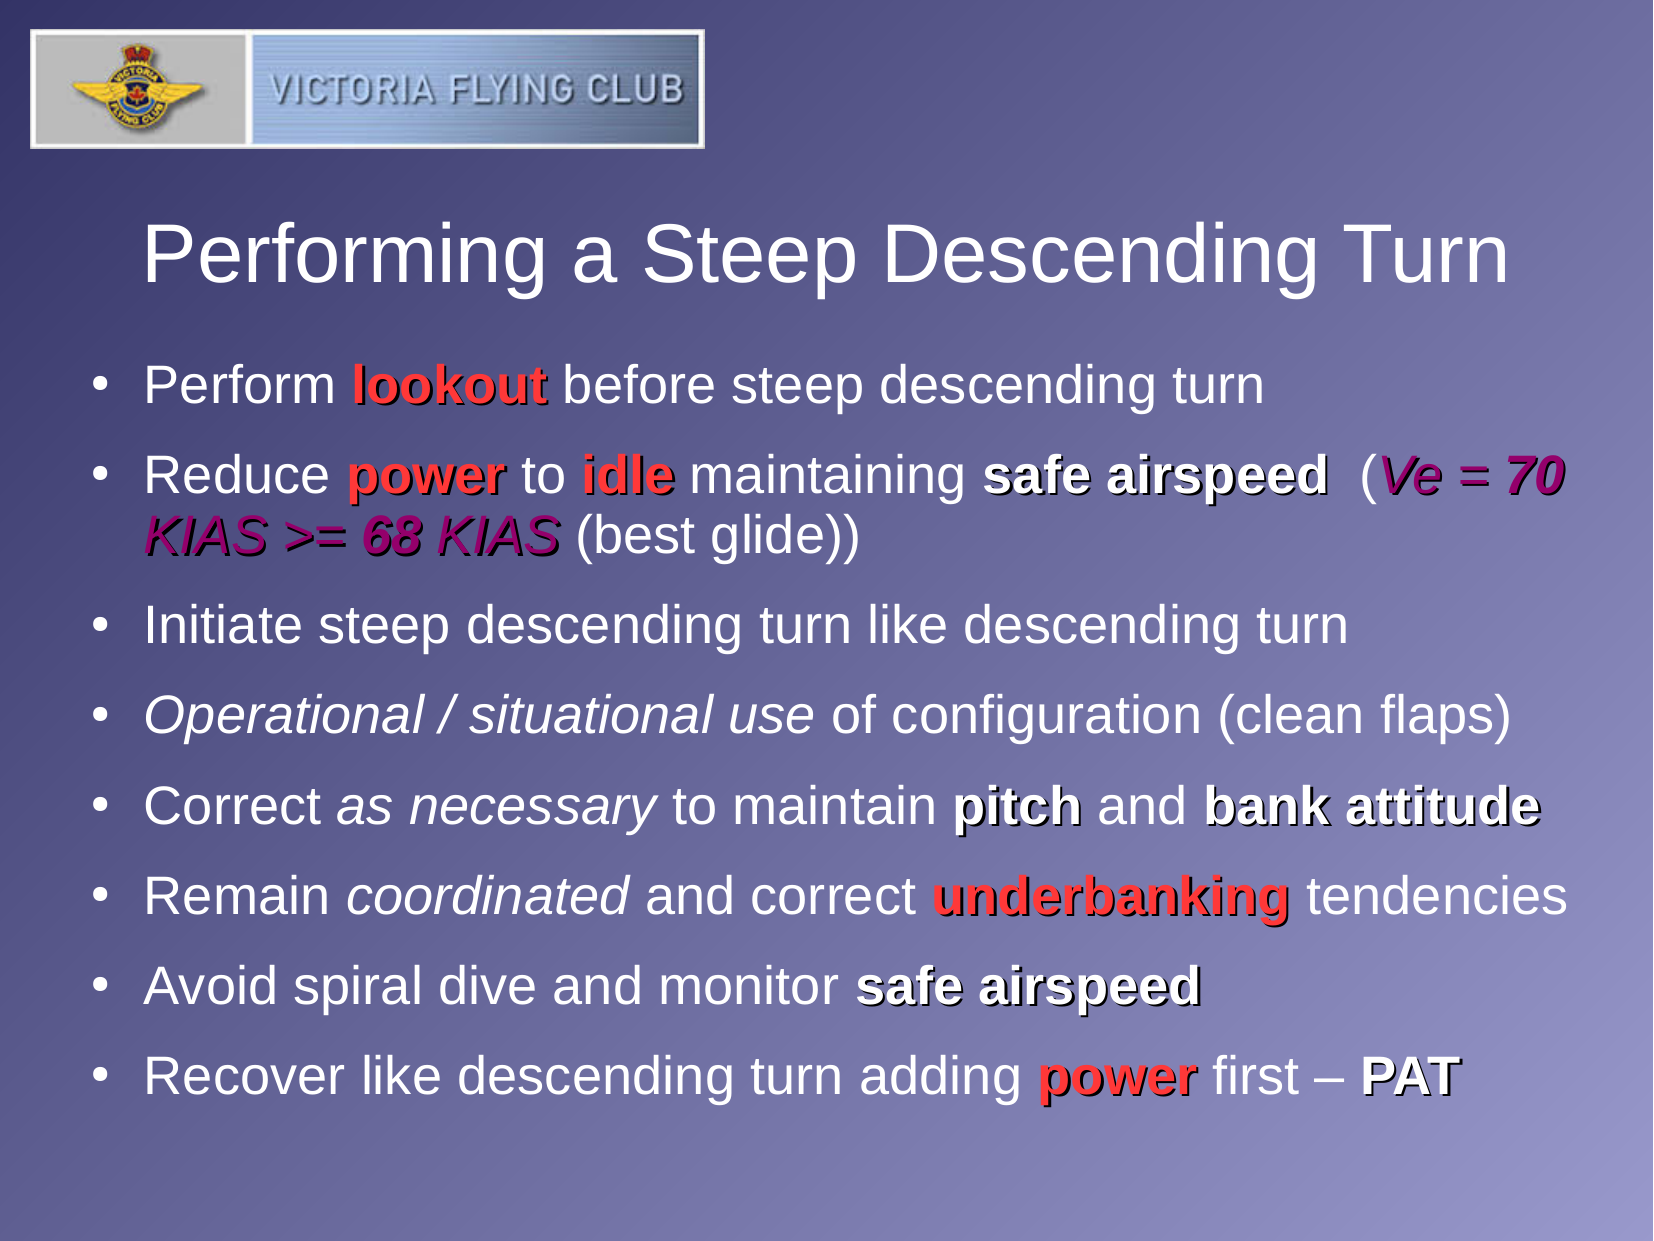

# Performing a Steep Descending Turn
Perform lookout before steep descending turn
Reduce power to idle maintaining safe airspeed (Ve = 70 KIAS >= 68 KIAS (best glide))
Initiate steep descending turn like descending turn
Operational / situational use of configuration (clean flaps)
Correct as necessary to maintain pitch and bank attitude
Remain coordinated and correct underbanking tendencies
Avoid spiral dive and monitor safe airspeed
Recover like descending turn adding power first – PAT